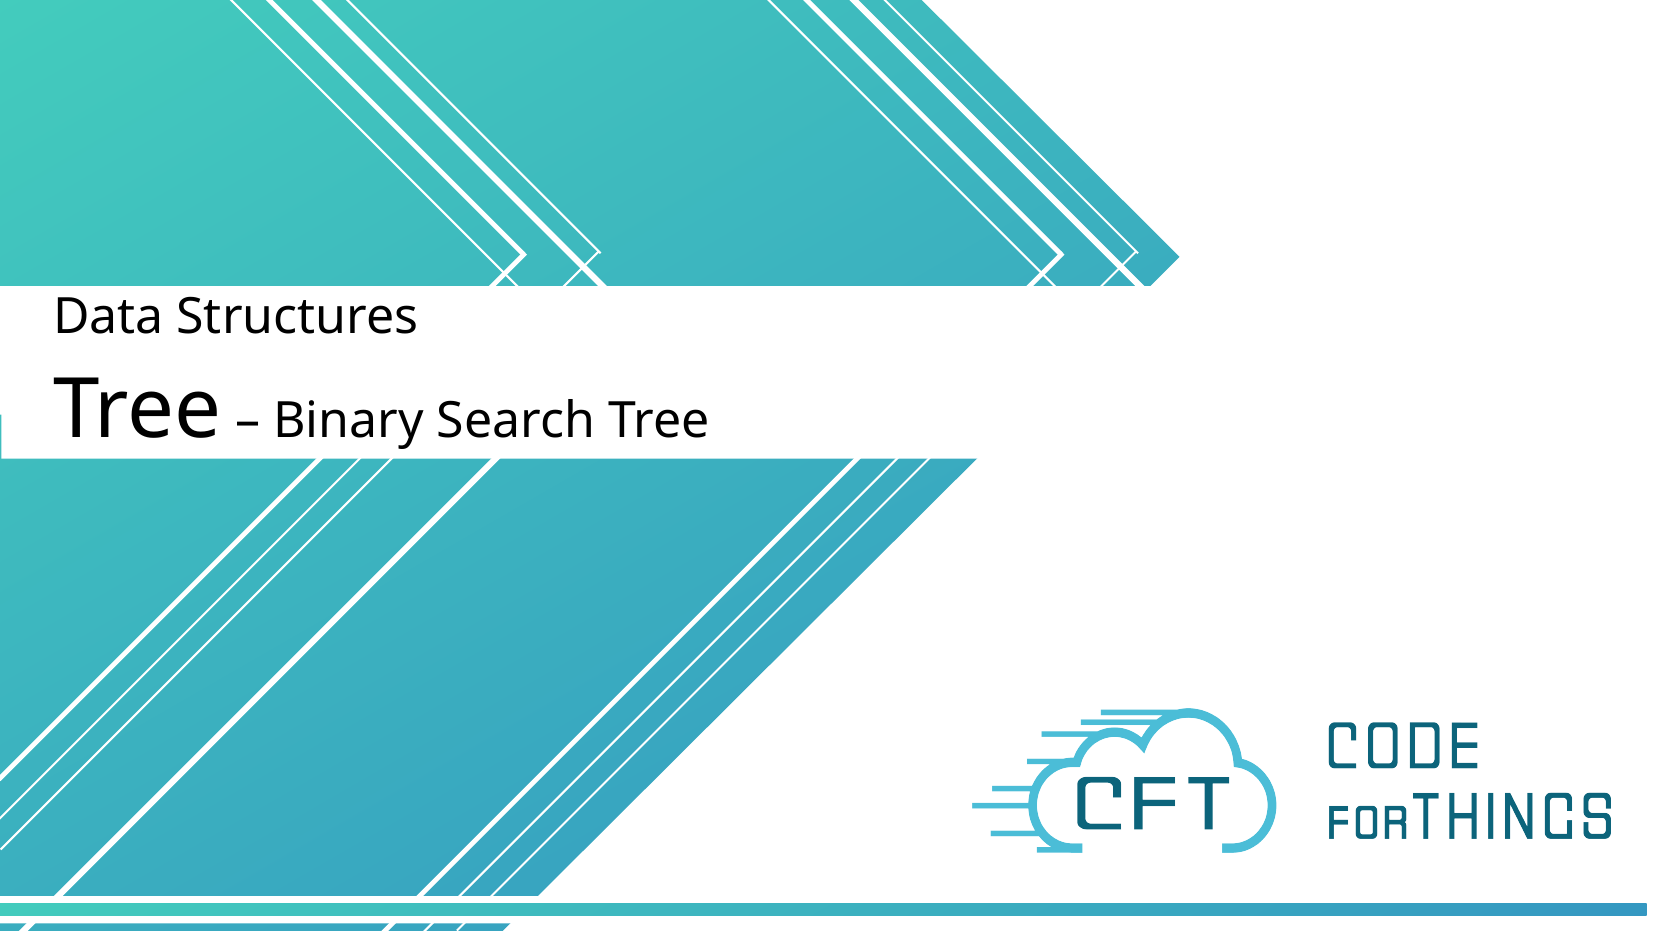

# Data Structures Tree – Binary Search Tree